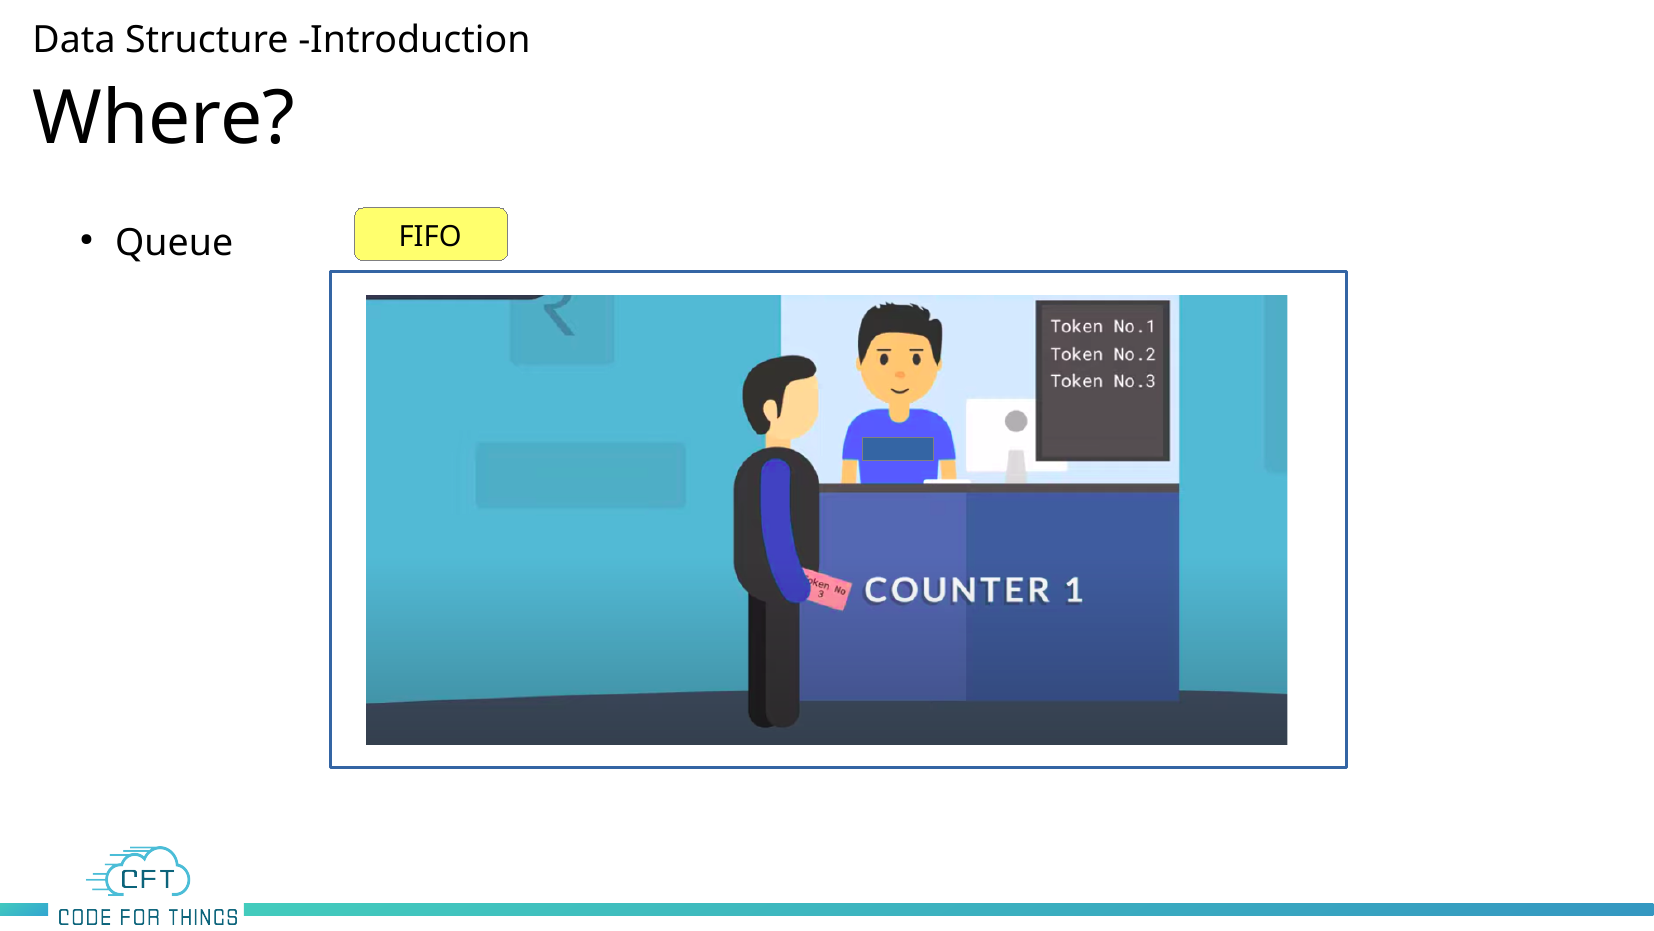

# Data Structure -Introduction Where?
Queue
FIFO